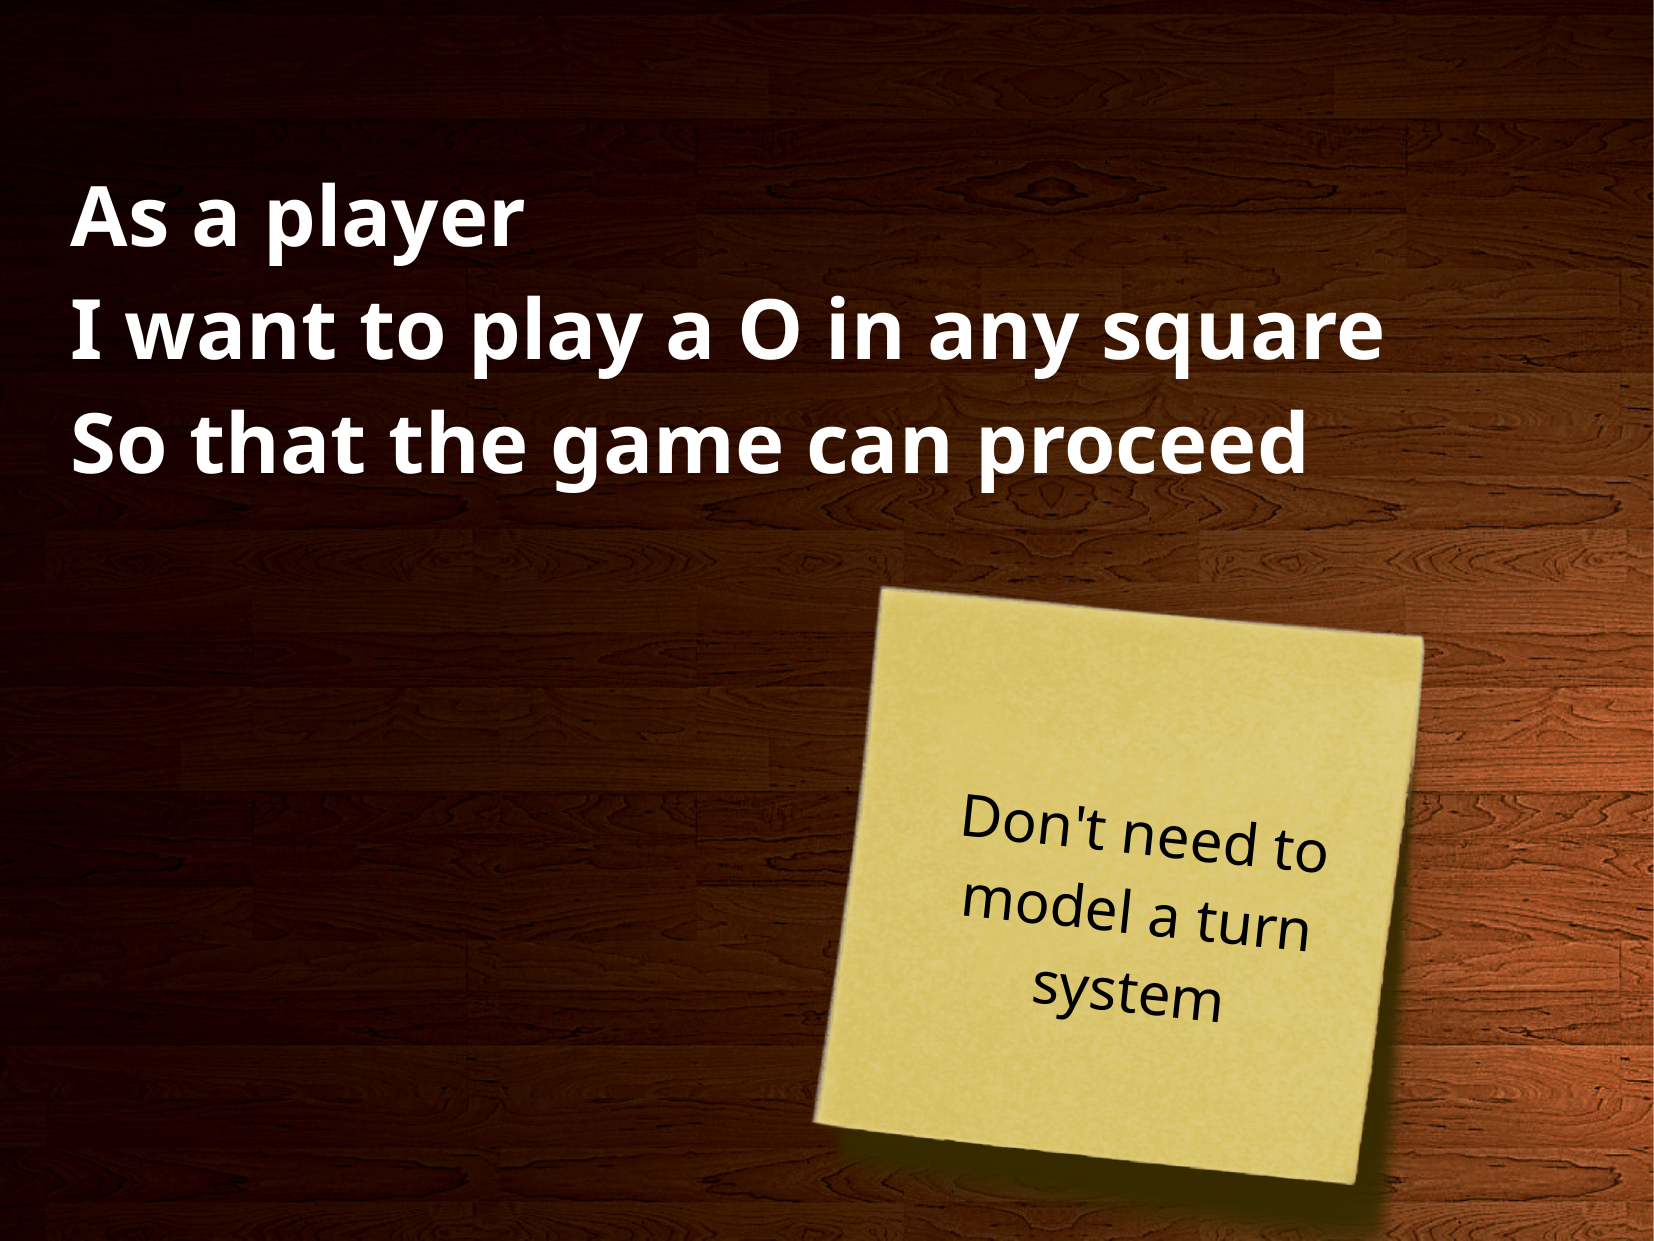

# As a player I want to play a O in any square So that the game can proceed
Don't need to model a turn system